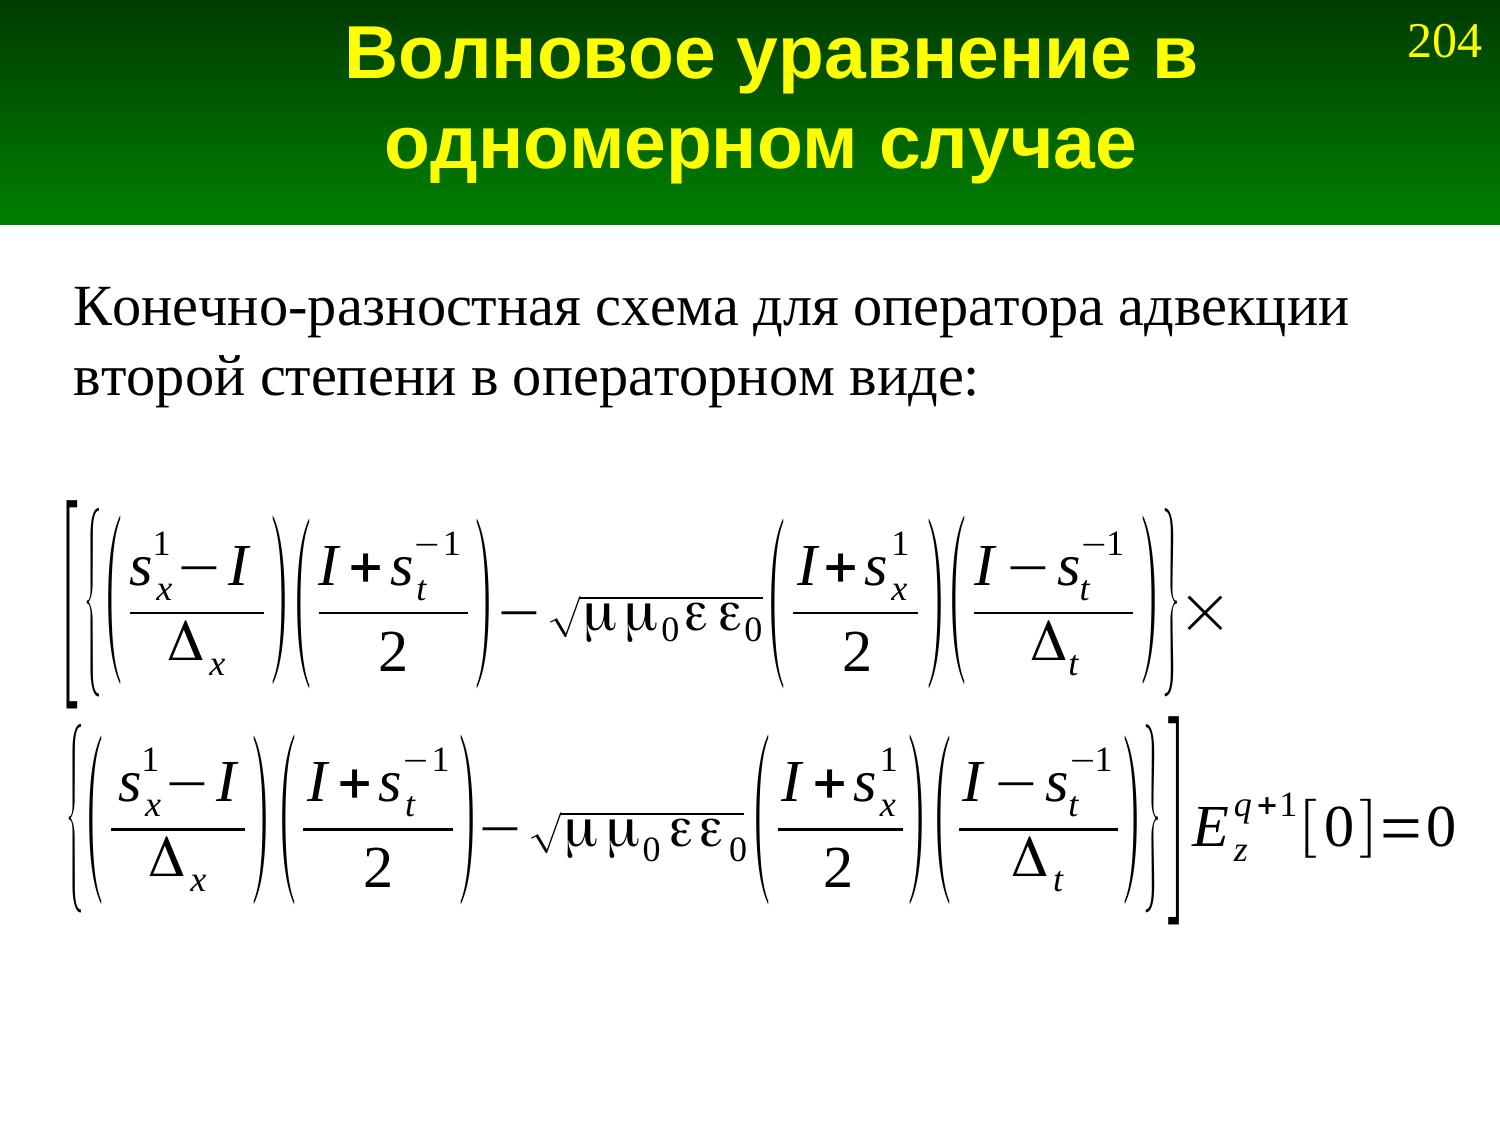

# Волновое уравнение в одномерном случае
Конечно-разностная схема для оператора адвекции второй степени в операторном виде: